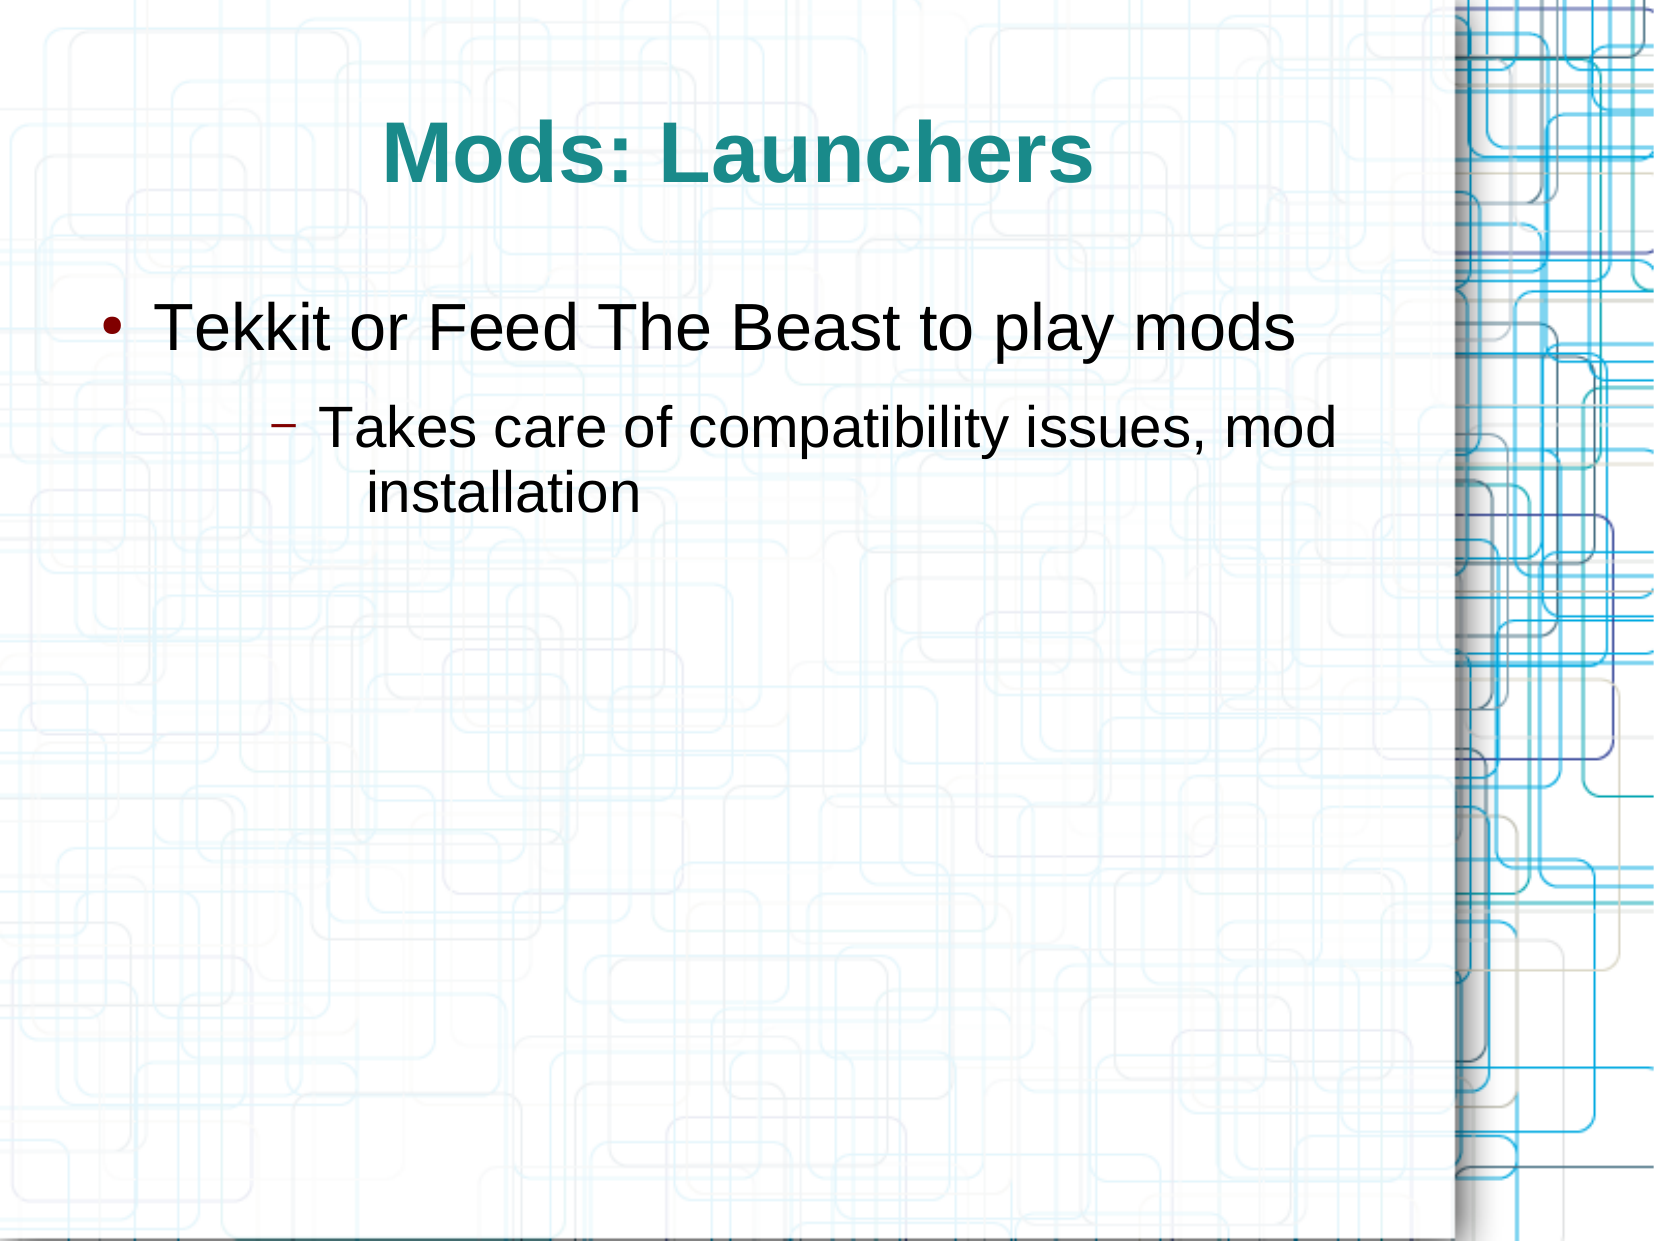

# Mods: Launchers
Tekkit or Feed The Beast to play mods
Takes care of compatibility issues, mod installation